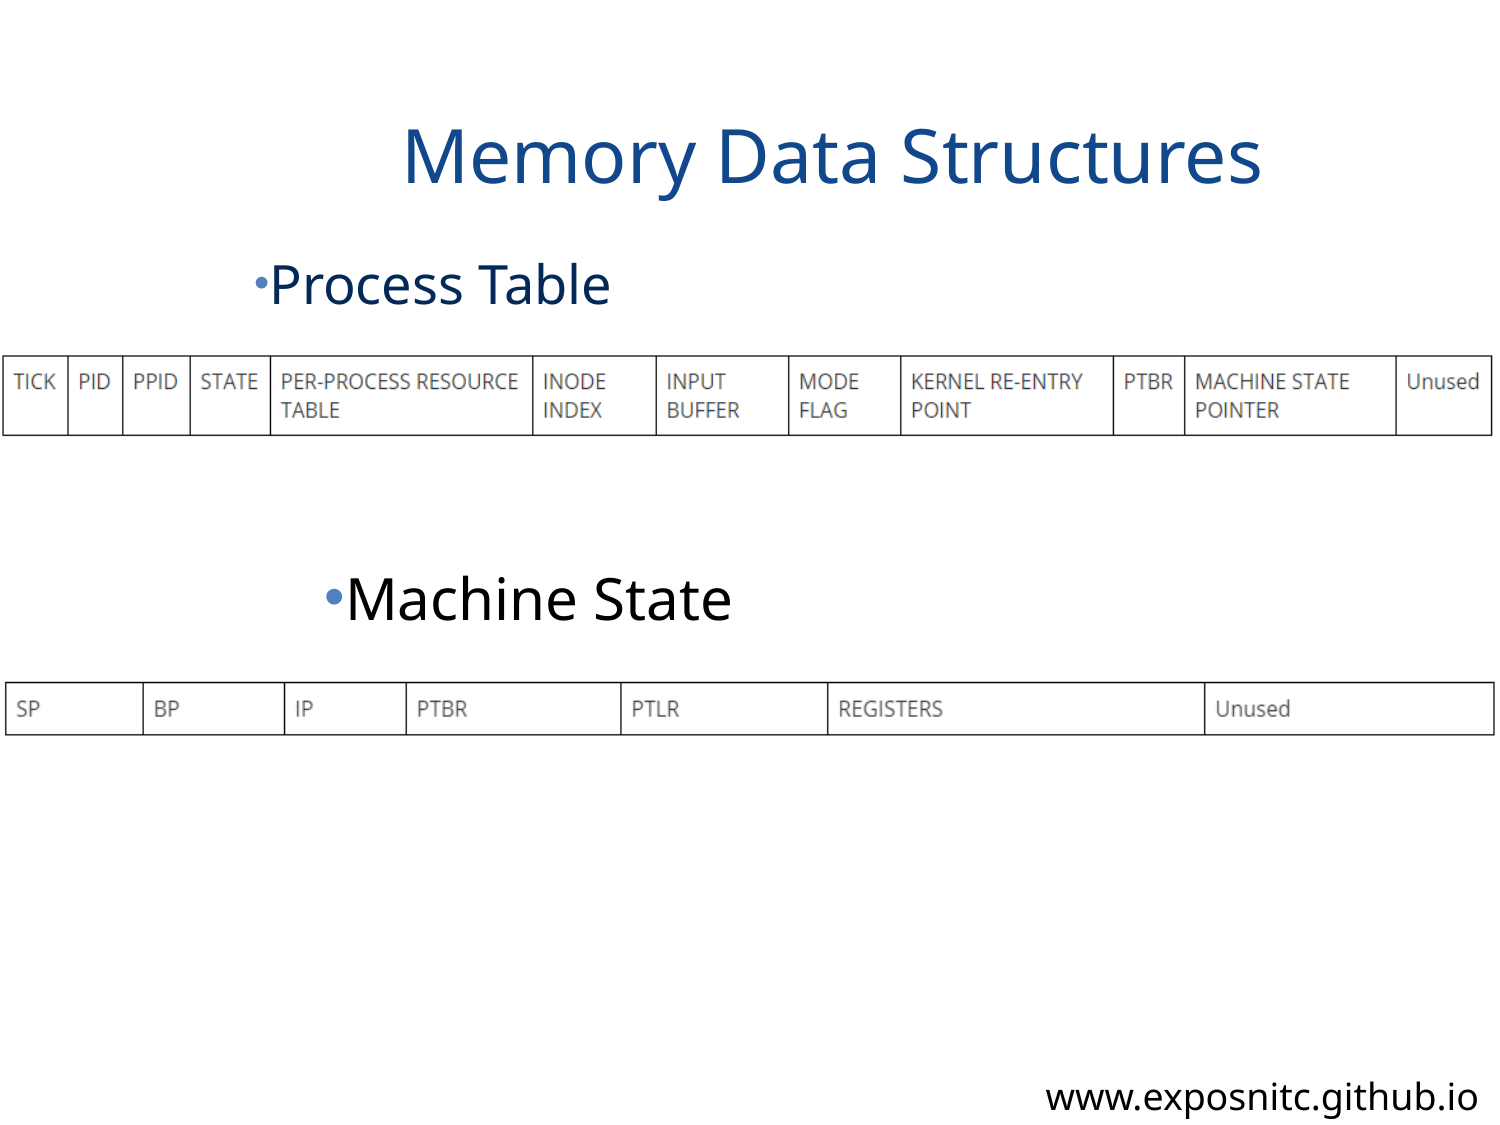

# Memory Data Structures
Process Table
Machine State
www.exposnitc.github.io